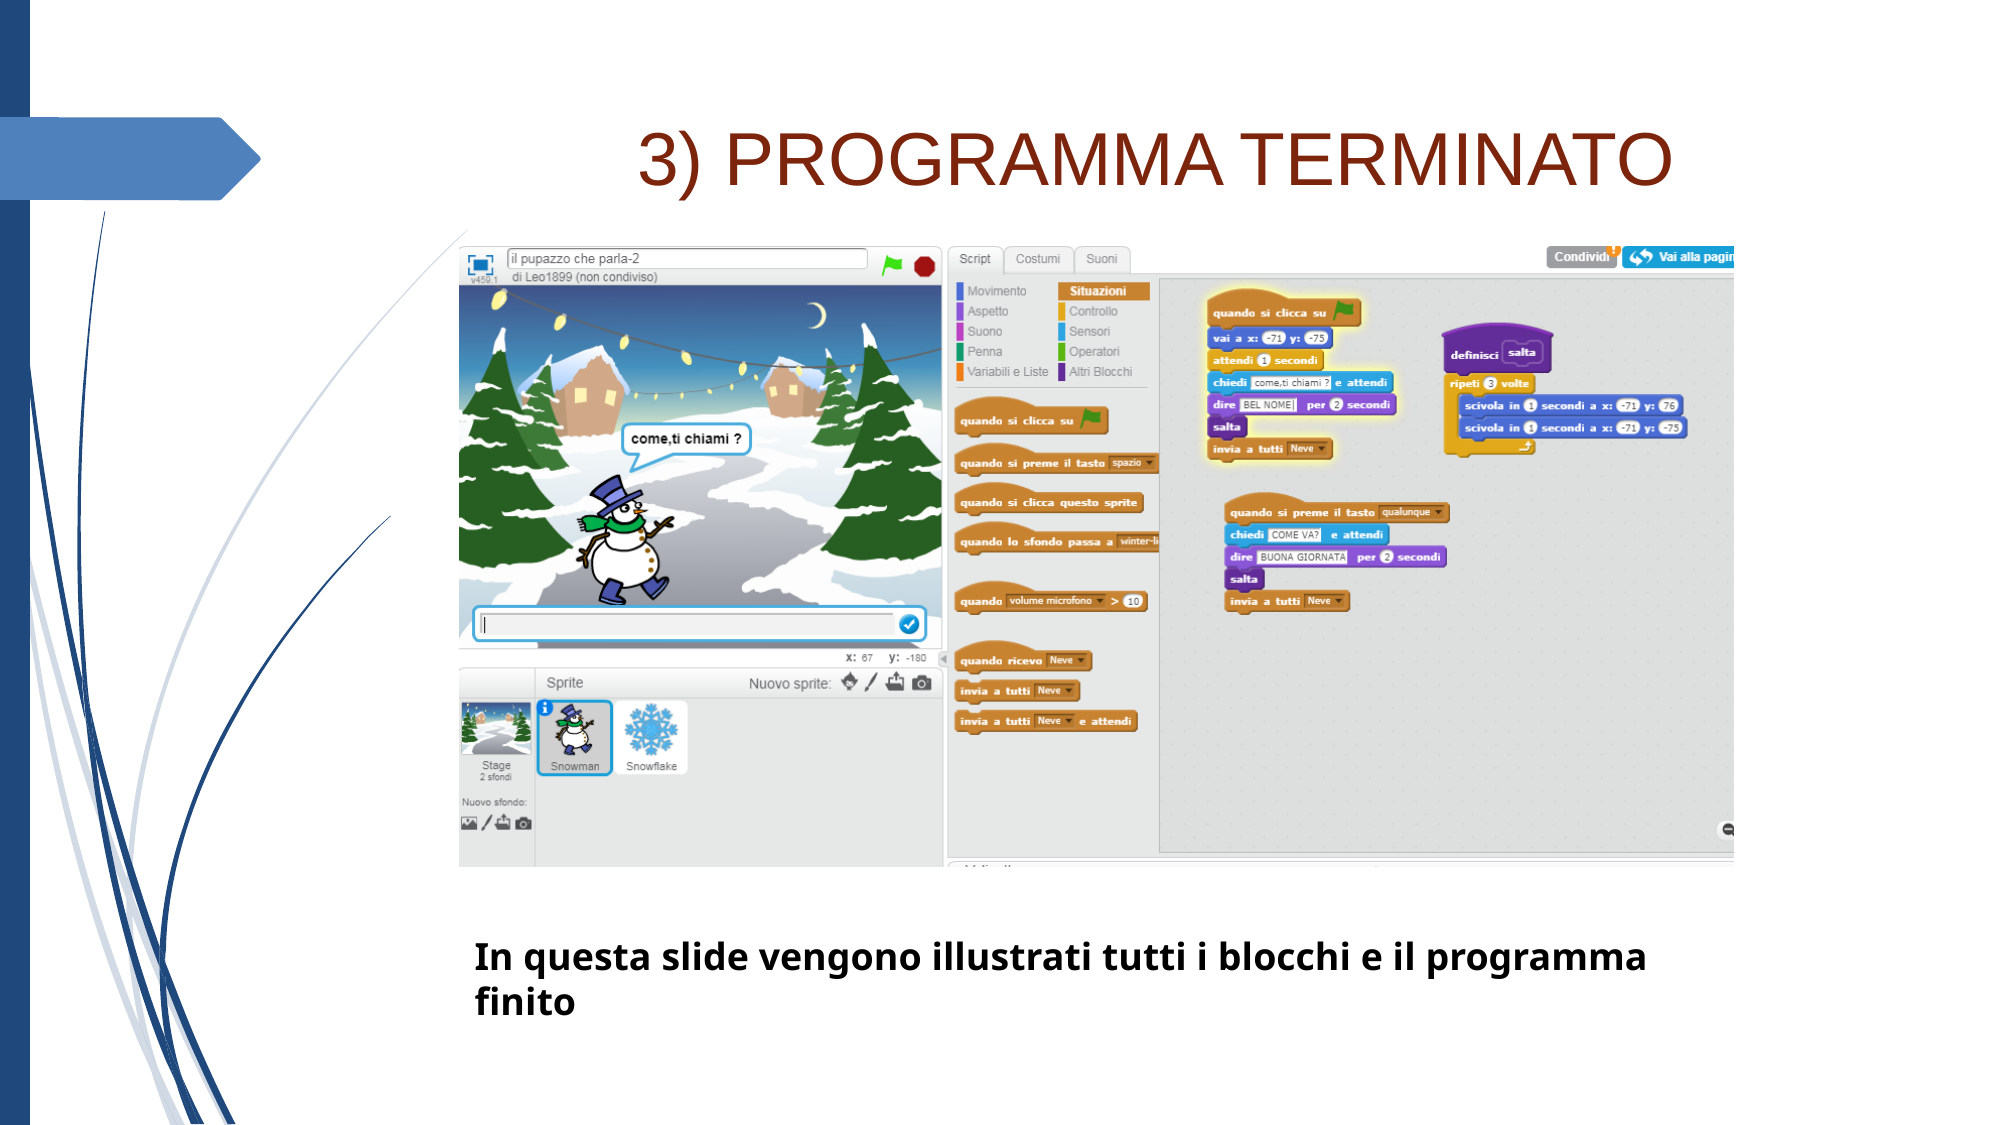

3) PROGRAMMA TERMINATO
In questa slide vengono illustrati tutti i blocchi e il programma finito